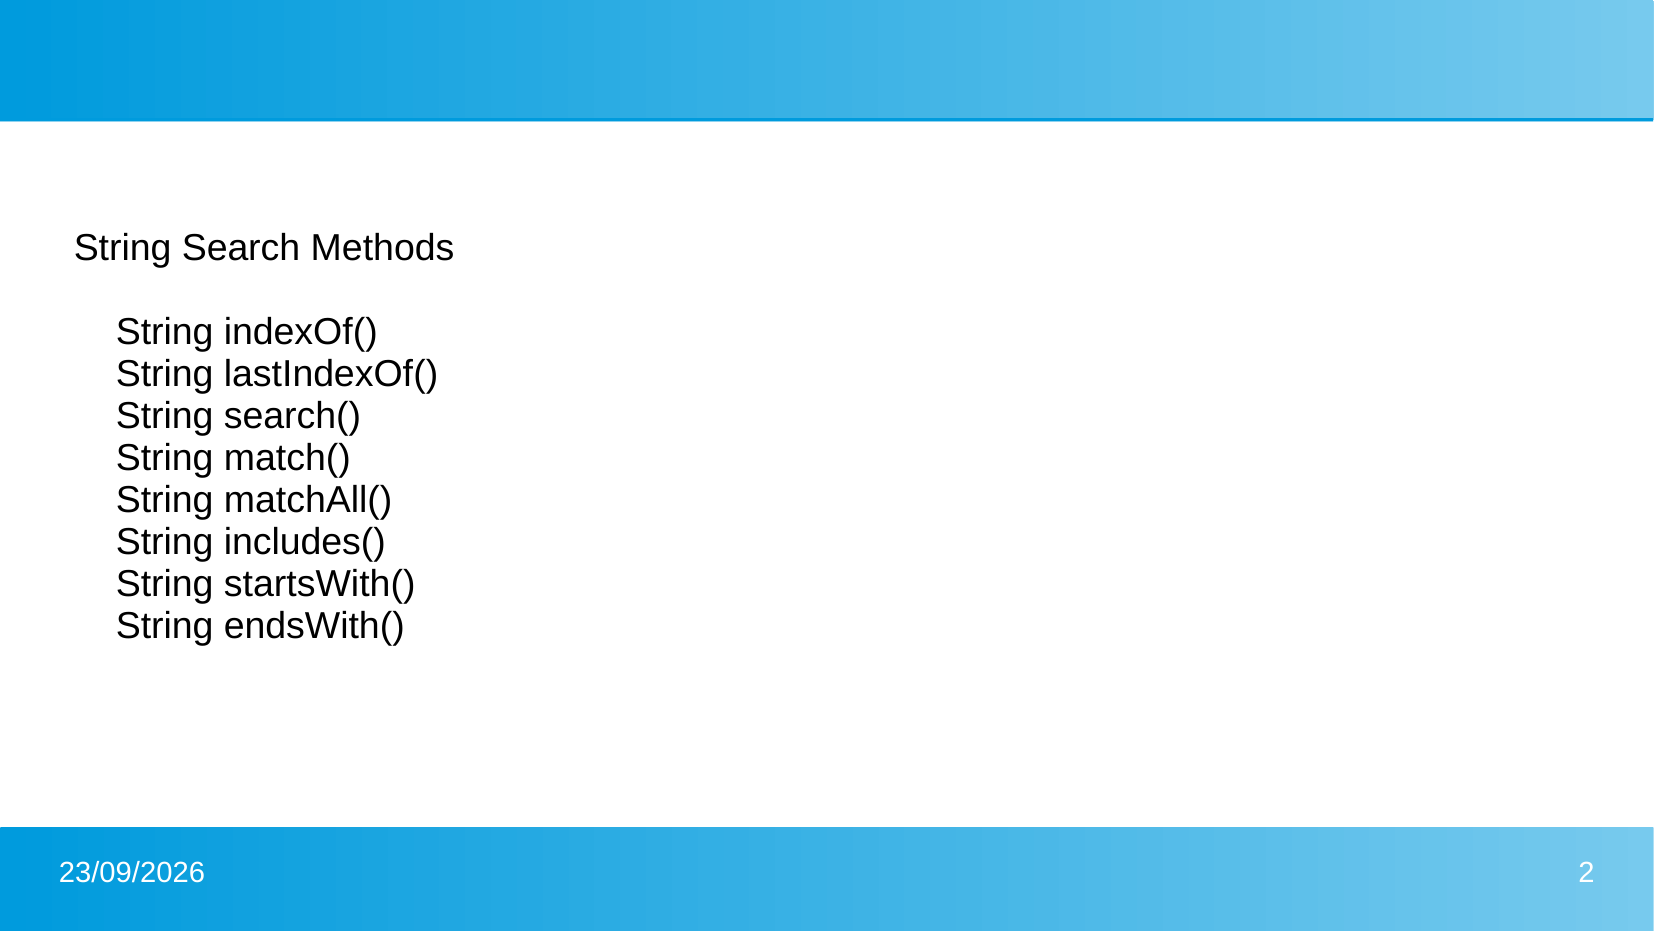

#
String Search Methods
 String indexOf()
 String lastIndexOf()
 String search()
 String match()
 String matchAll()
 String includes()
 String startsWith()
 String endsWith()
2